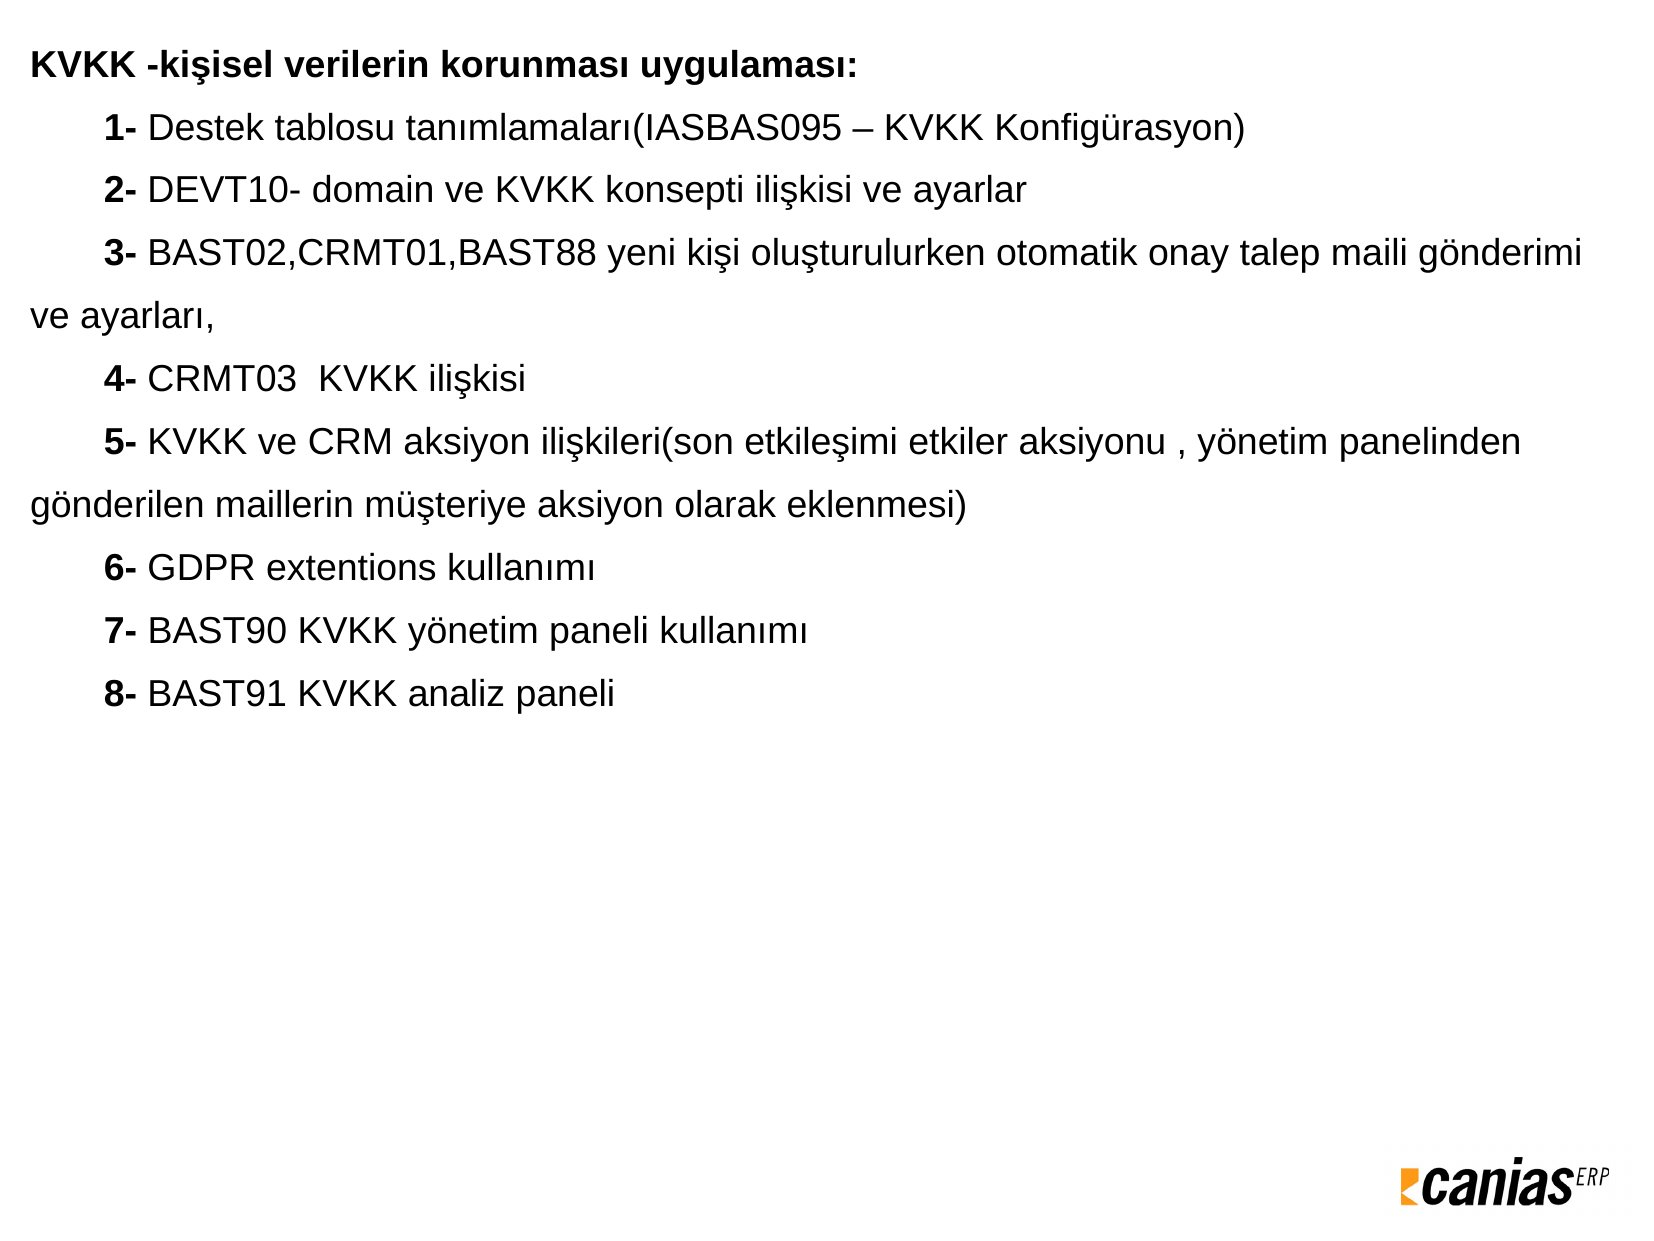

KVKK -kişisel verilerin korunması uygulaması:
	1- Destek tablosu tanımlamaları(IASBAS095 – KVKK Konfigürasyon)
	2- DEVT10- domain ve KVKK konsepti ilişkisi ve ayarlar
	3- BAST02,CRMT01,BAST88 yeni kişi oluşturulurken otomatik onay talep maili gönderimi ve ayarları,
	4- CRMT03 KVKK ilişkisi
	5- KVKK ve CRM aksiyon ilişkileri(son etkileşimi etkiler aksiyonu , yönetim panelinden gönderilen maillerin müşteriye aksiyon olarak eklenmesi)
	6- GDPR extentions kullanımı
	7- BAST90 KVKK yönetim paneli kullanımı
	8- BAST91 KVKK analiz paneli